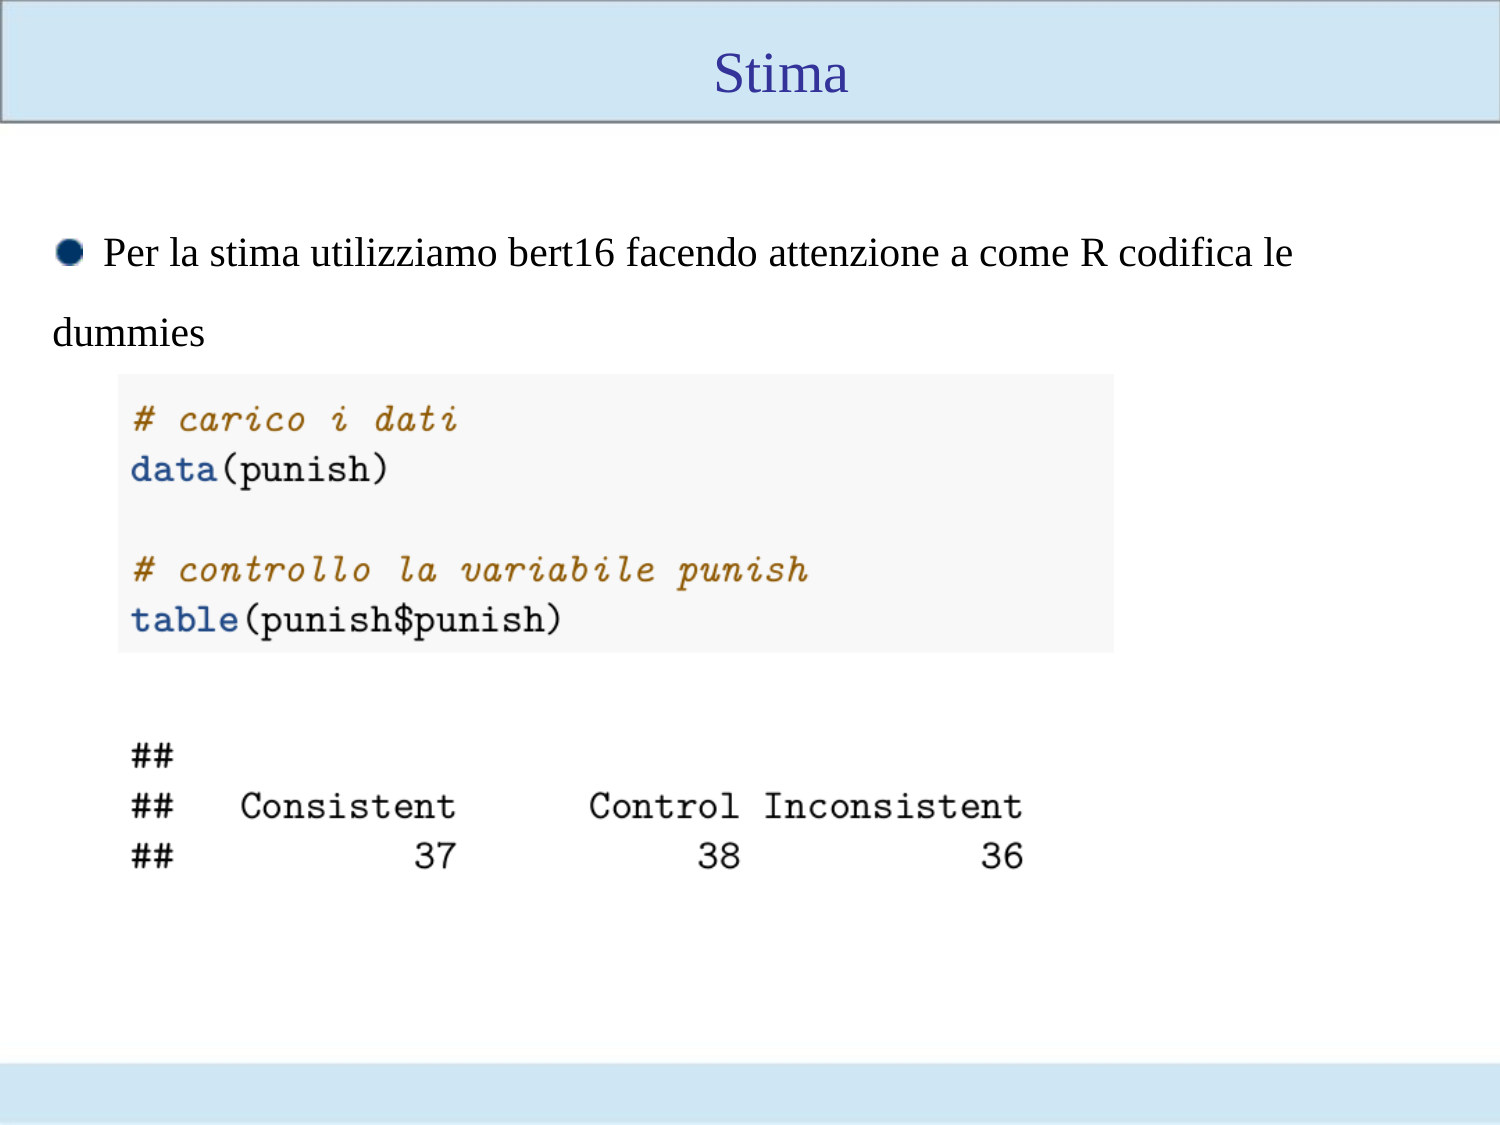

# Stima
 Per la stima utilizziamo bert16 facendo attenzione a come R codifica le dummies